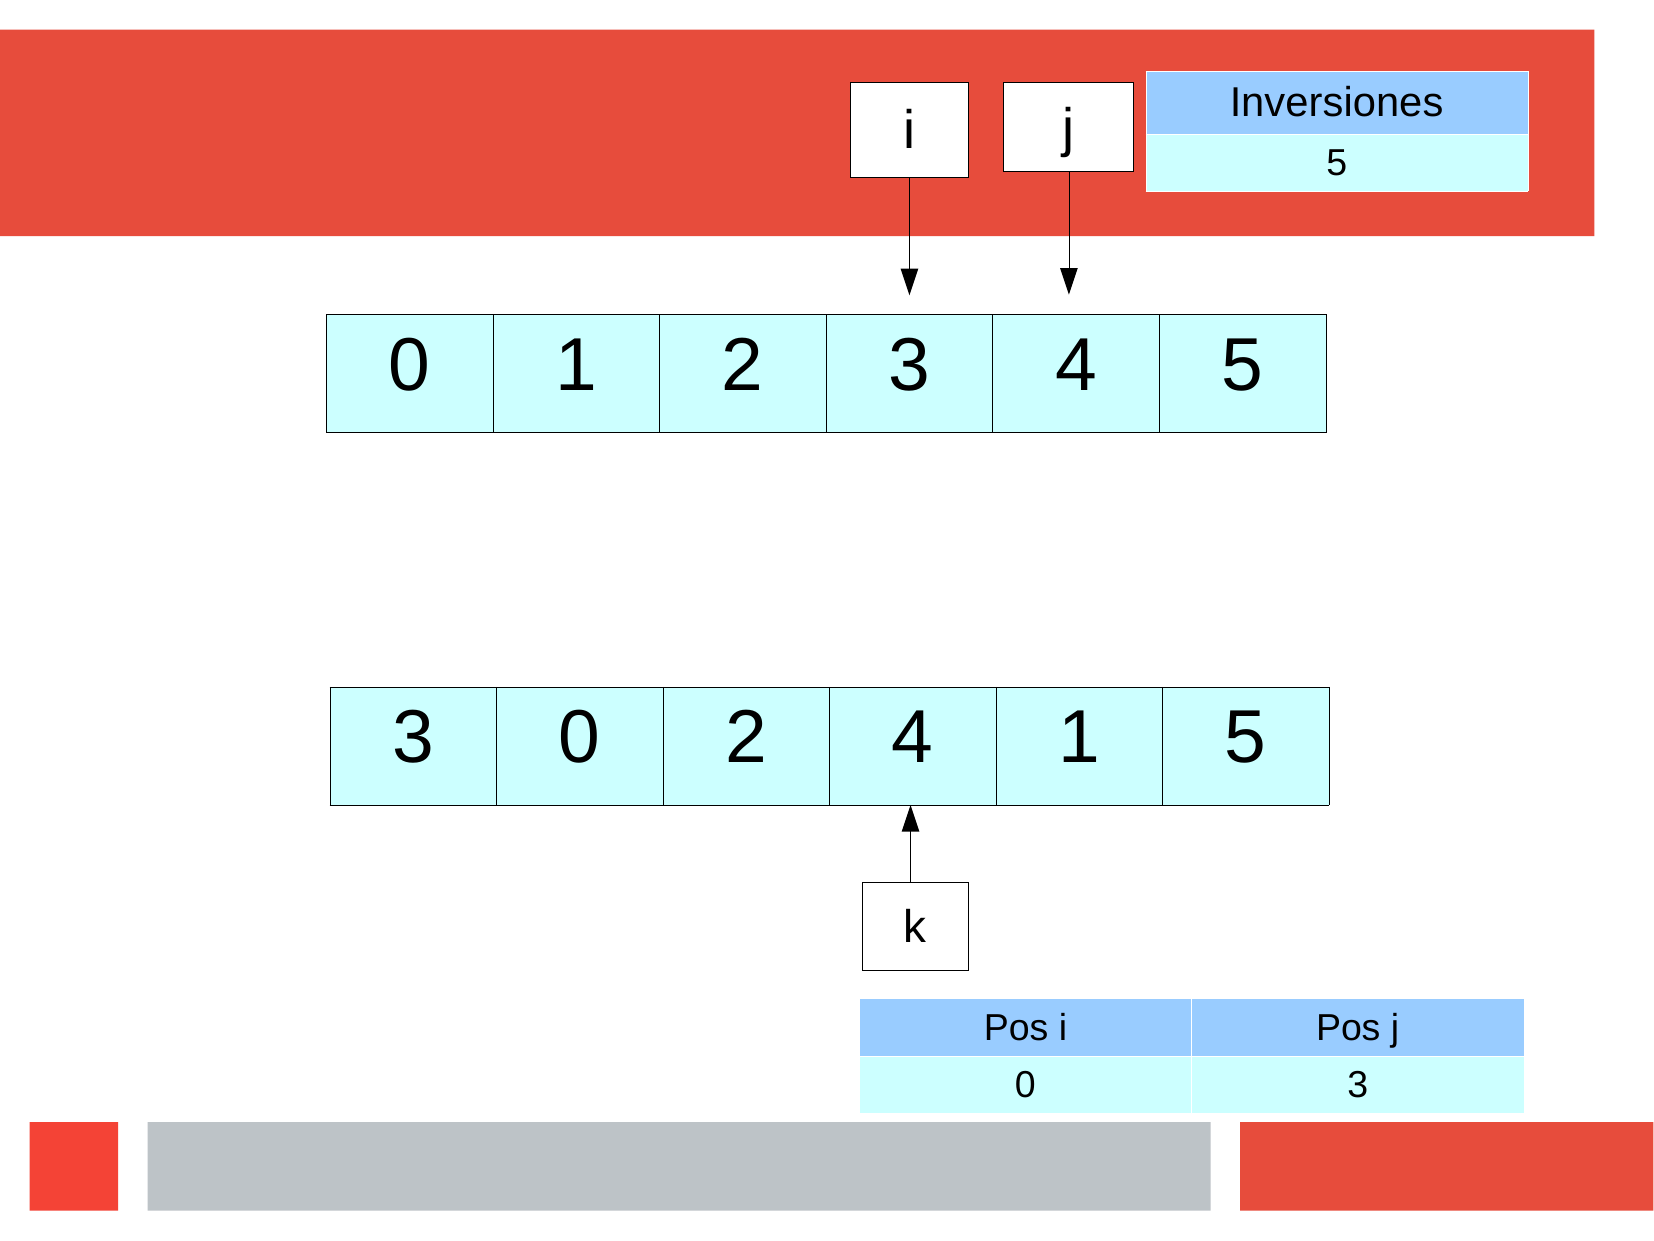

| Inversiones |
| --- |
| 5 |
i
j
| 0 | 1 | 2 | 3 | 4 | 5 |
| --- | --- | --- | --- | --- | --- |
| 3 | 0 | 2 | 4 | 1 | 5 |
| --- | --- | --- | --- | --- | --- |
k
| Pos i | Pos j |
| --- | --- |
| 0 | 3 |